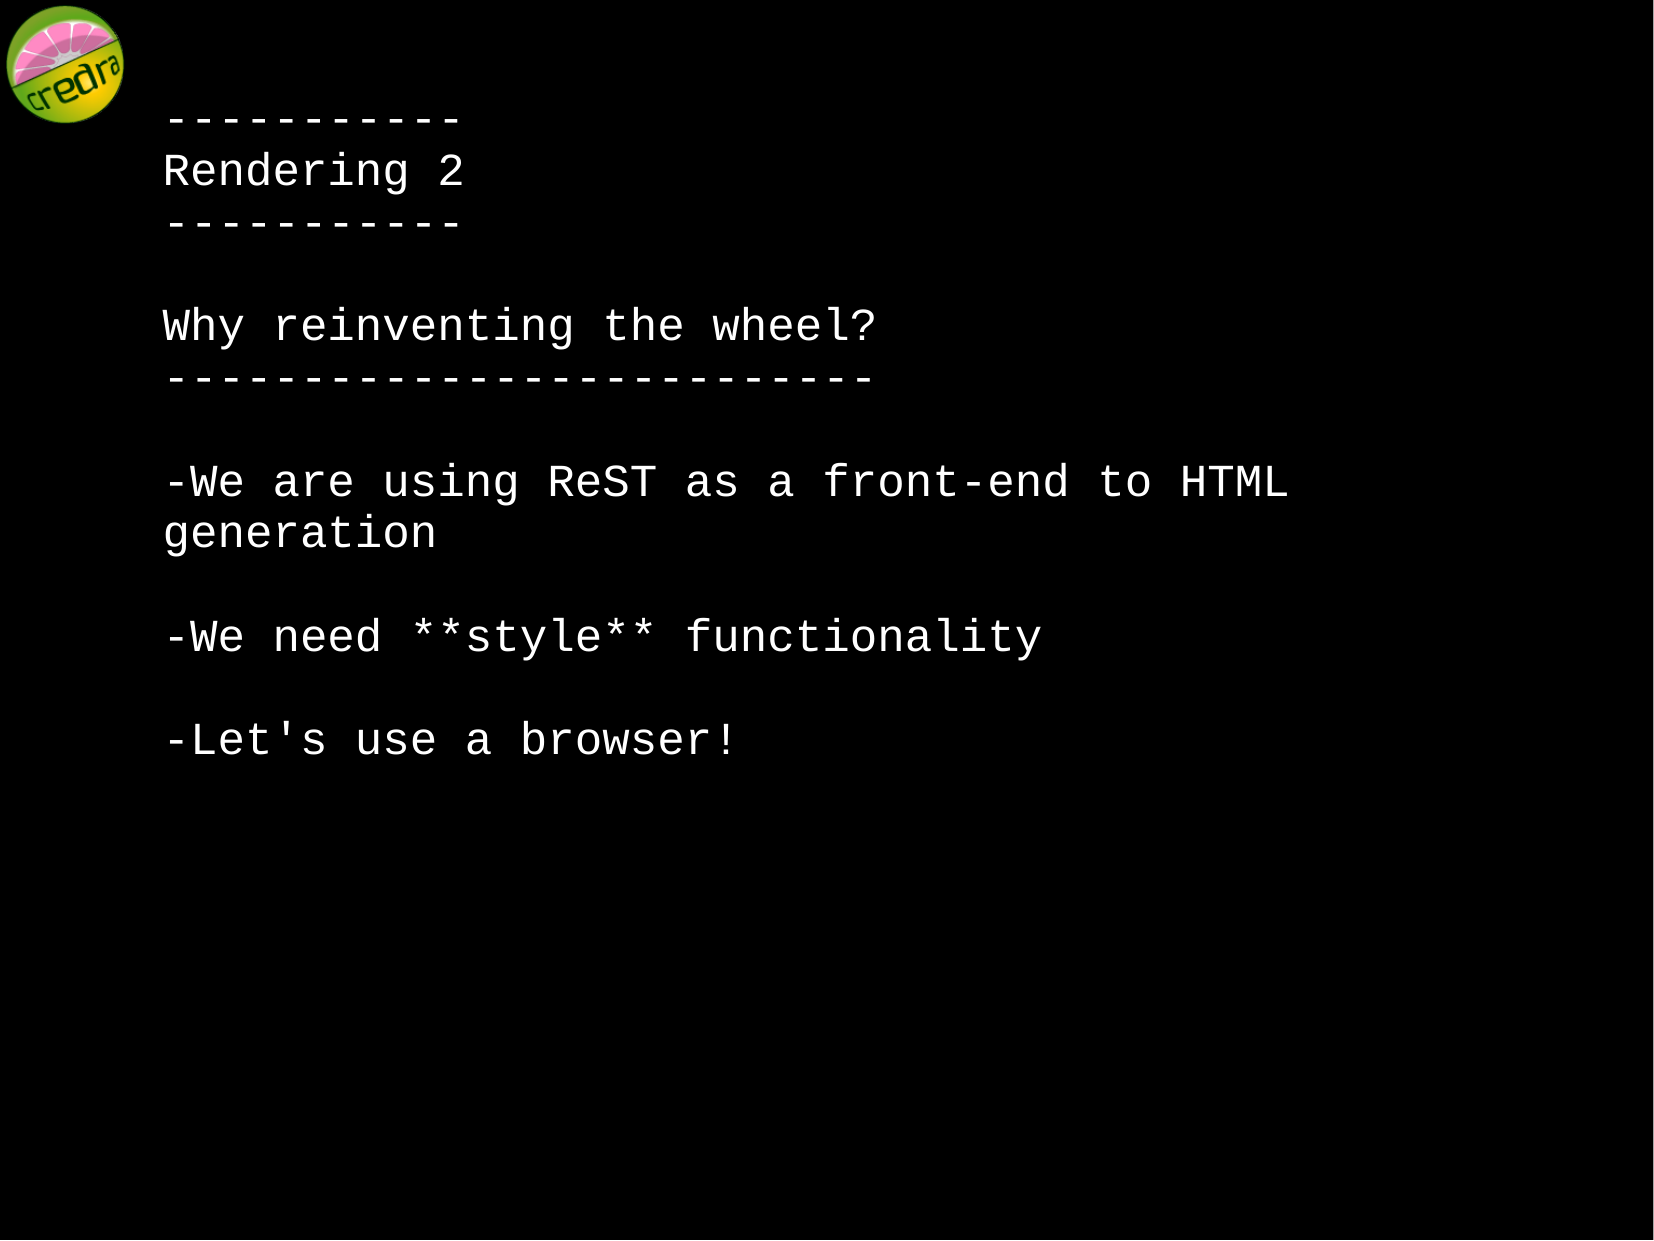

-----------
Rendering 2
-----------
Why reinventing the wheel?
--------------------------
-We are using ReST as a front-end to HTML generation
-We need **style** functionality
-Let's use a browser!